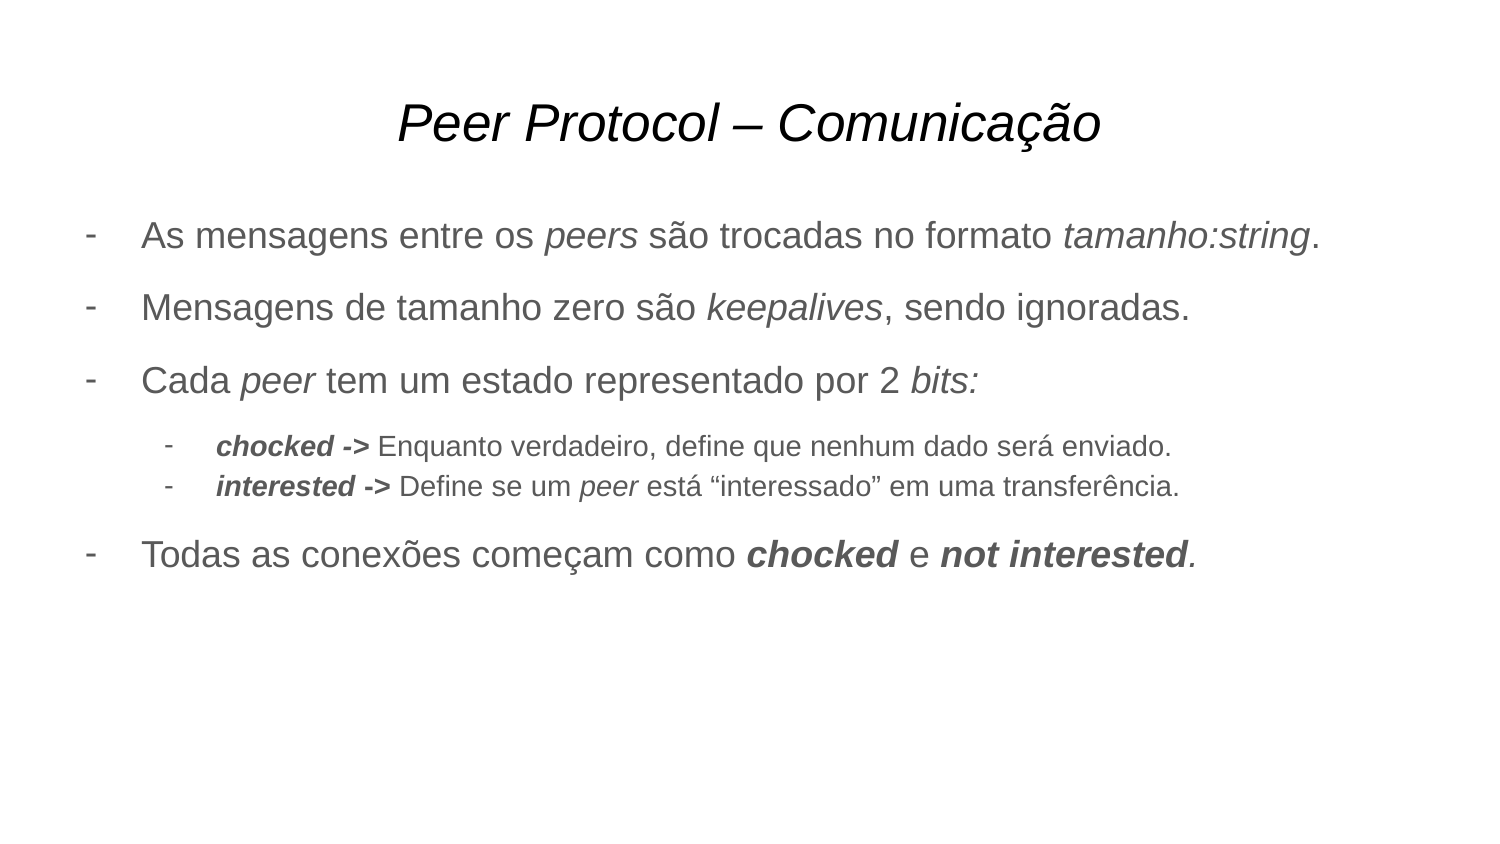

# Peer Protocol – Comunicação
As mensagens entre os peers são trocadas no formato tamanho:string.
Mensagens de tamanho zero são keepalives, sendo ignoradas.
Cada peer tem um estado representado por 2 bits:
chocked -> Enquanto verdadeiro, define que nenhum dado será enviado.
interested -> Define se um peer está “interessado” em uma transferência.
Todas as conexões começam como chocked e not interested.